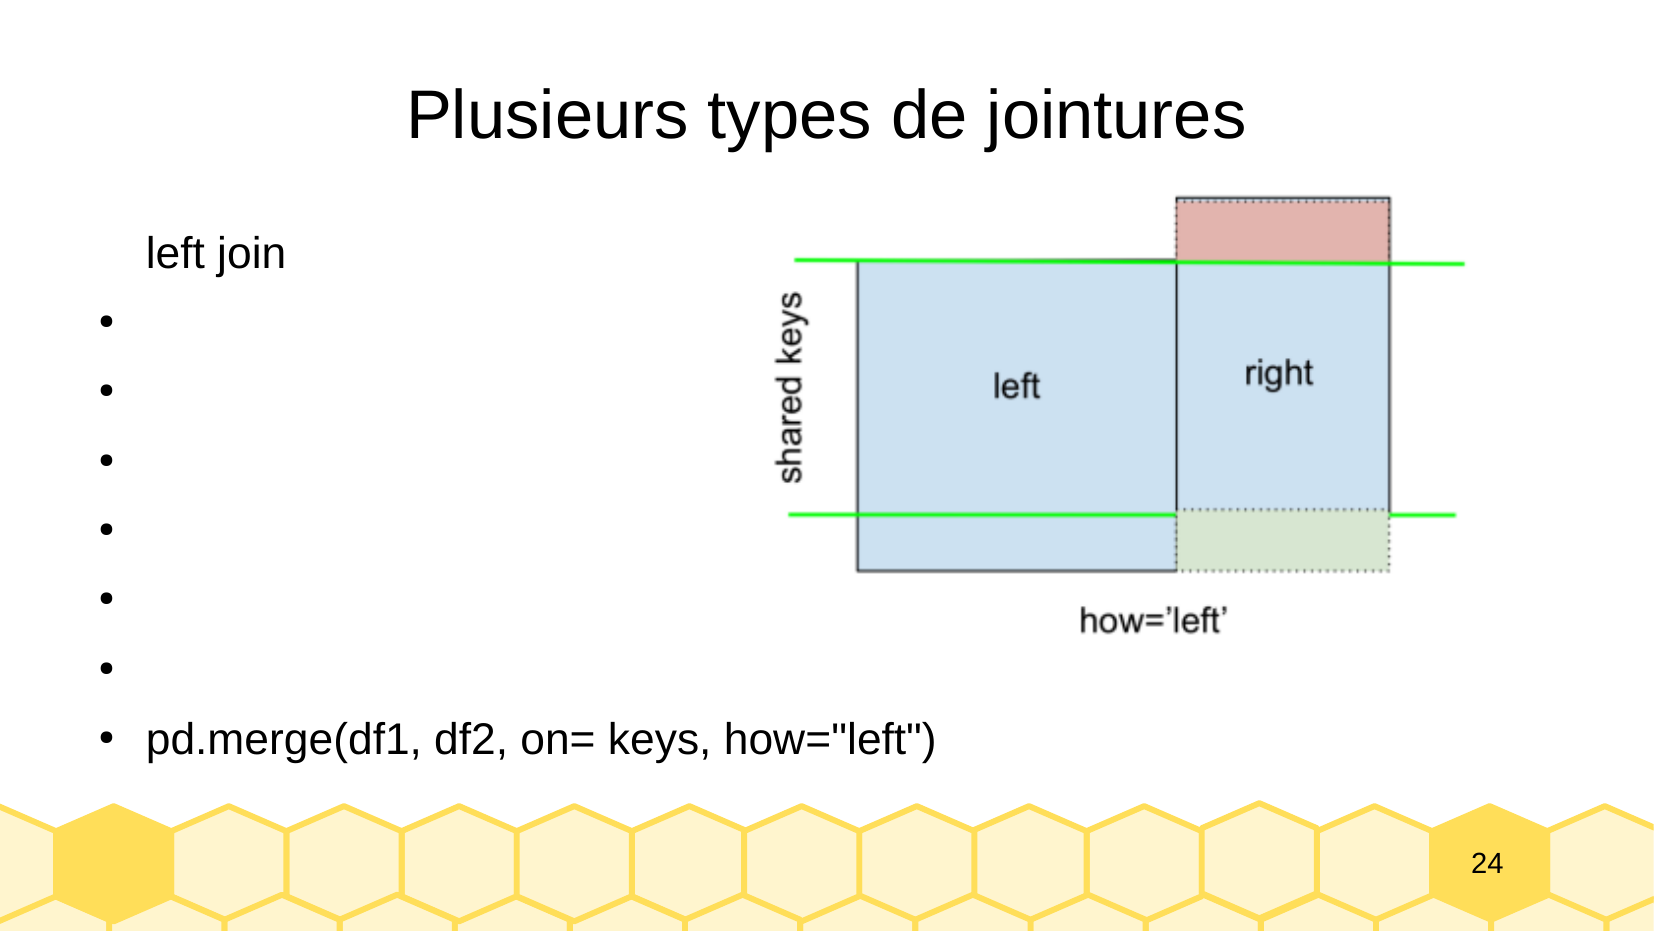

# Plusieurs types de jointures
left join
pd.merge(df1, df2, on= keys, how="left")